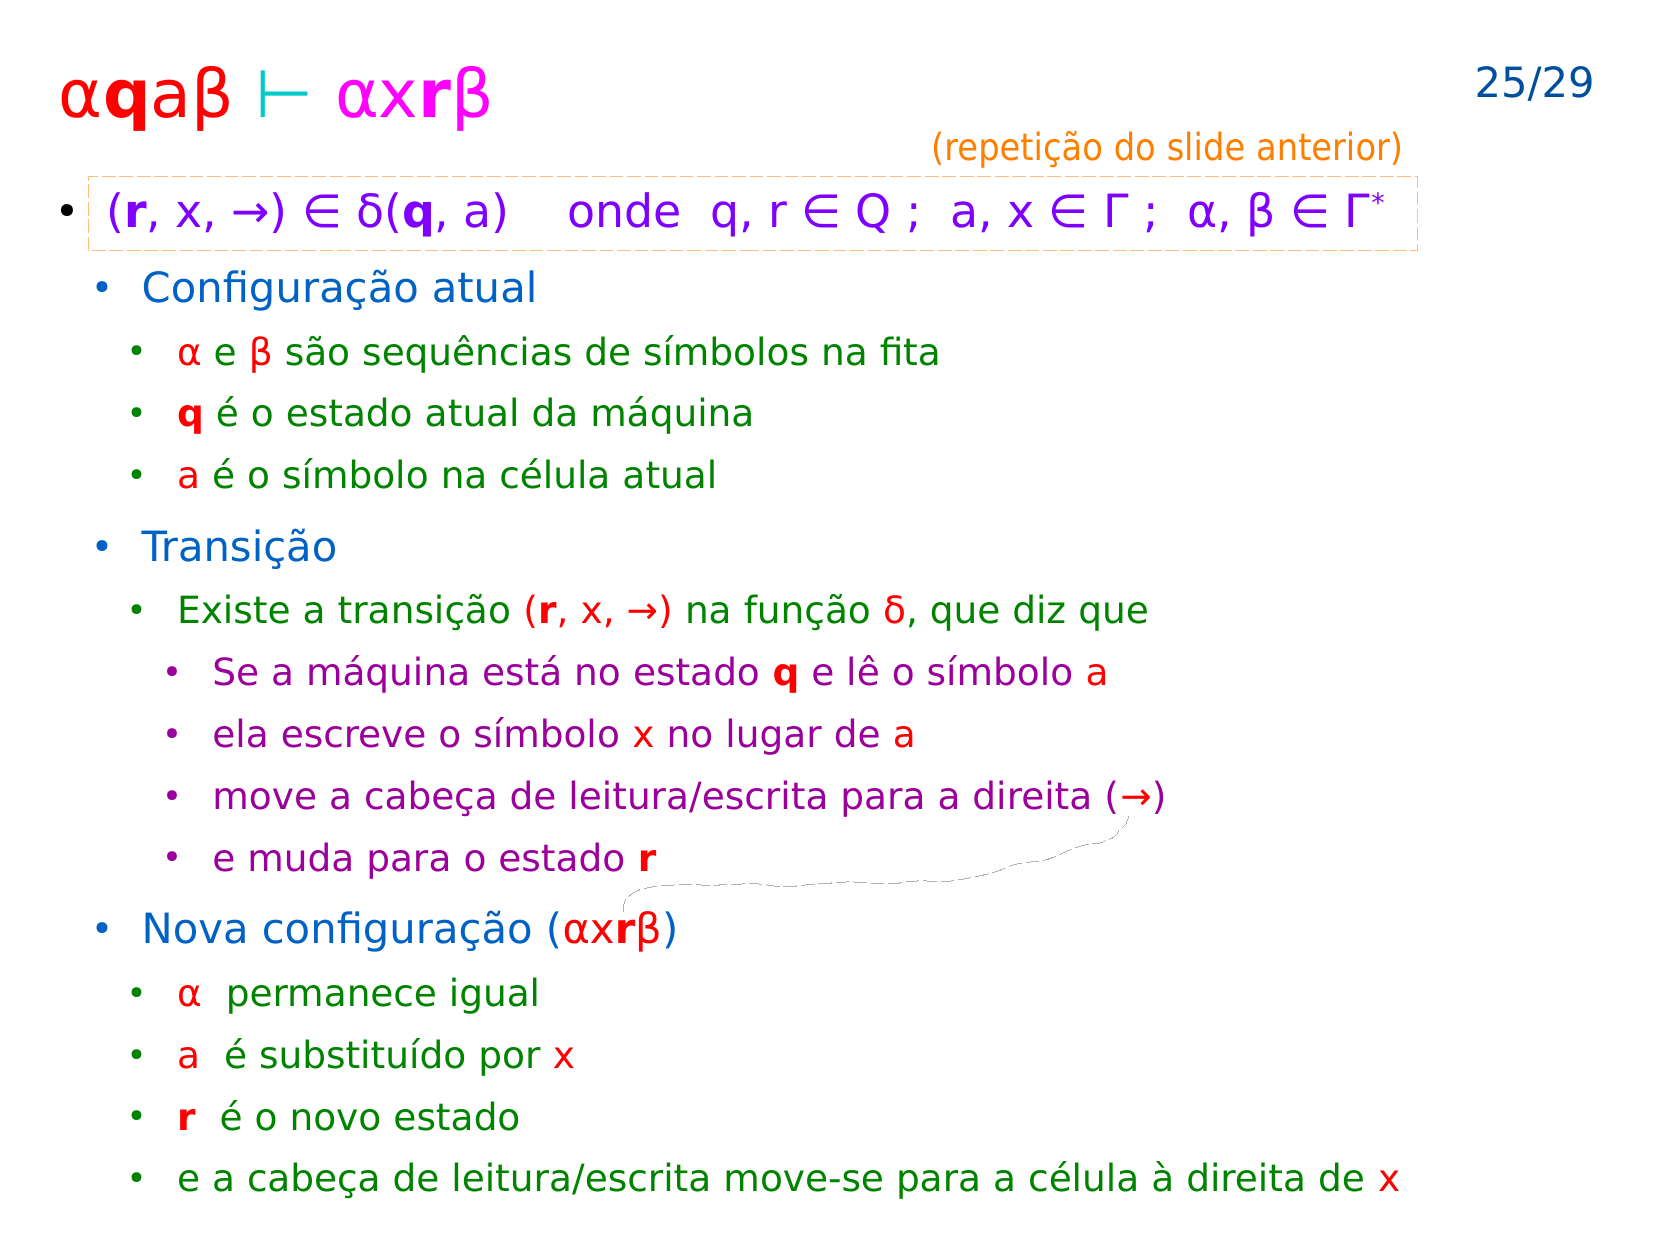

# αqaβ ⊢ αxrβ
25
(repetição do slide anterior)
(r, x, →) ∈ δ(q, a) onde q, r ∈ Q ; a, x ∈ Γ ; α, β ∈ Γ*
Configuração atual
α e β são sequências de símbolos na fita
q é o estado atual da máquina
a é o símbolo na célula atual
Transição
Existe a transição (r, x, →) na função δ, que diz que
Se a máquina está no estado q e lê o símbolo a
ela escreve o símbolo x no lugar de a
move a cabeça de leitura/escrita para a direita (→)
e muda para o estado r
Nova configuração (αxrβ)
α permanece igual
a é substituído por x
r é o novo estado
e a cabeça de leitura/escrita move-se para a célula à direita de x